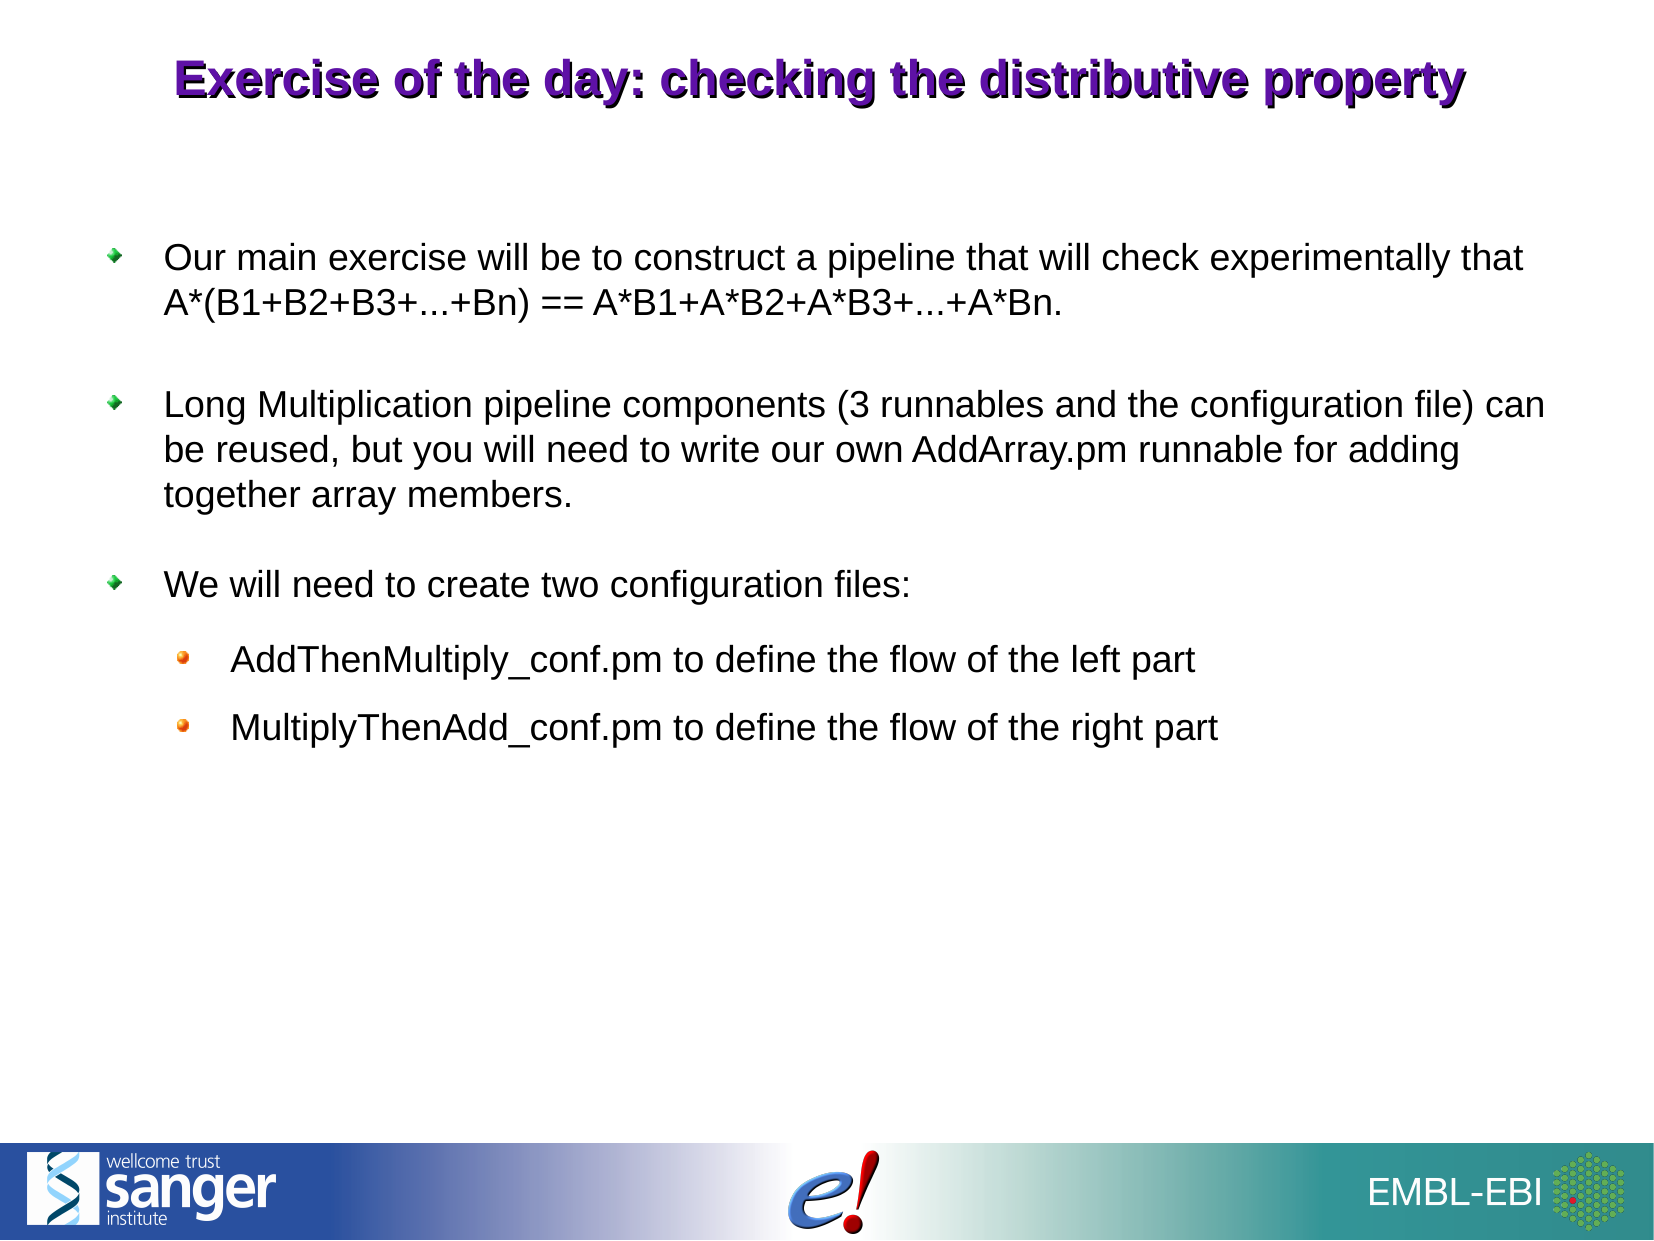

# Exercise of the day: checking the distributive property
Our main exercise will be to construct a pipeline that will check experimentally that A*(B1+B2+B3+...+Bn) == A*B1+A*B2+A*B3+...+A*Bn.
Long Multiplication pipeline components (3 runnables and the configuration file) can be reused, but you will need to write our own AddArray.pm runnable for adding together array members.
We will need to create two configuration files:
AddThenMultiply_conf.pm to define the flow of the left part
MultiplyThenAdd_conf.pm to define the flow of the right part